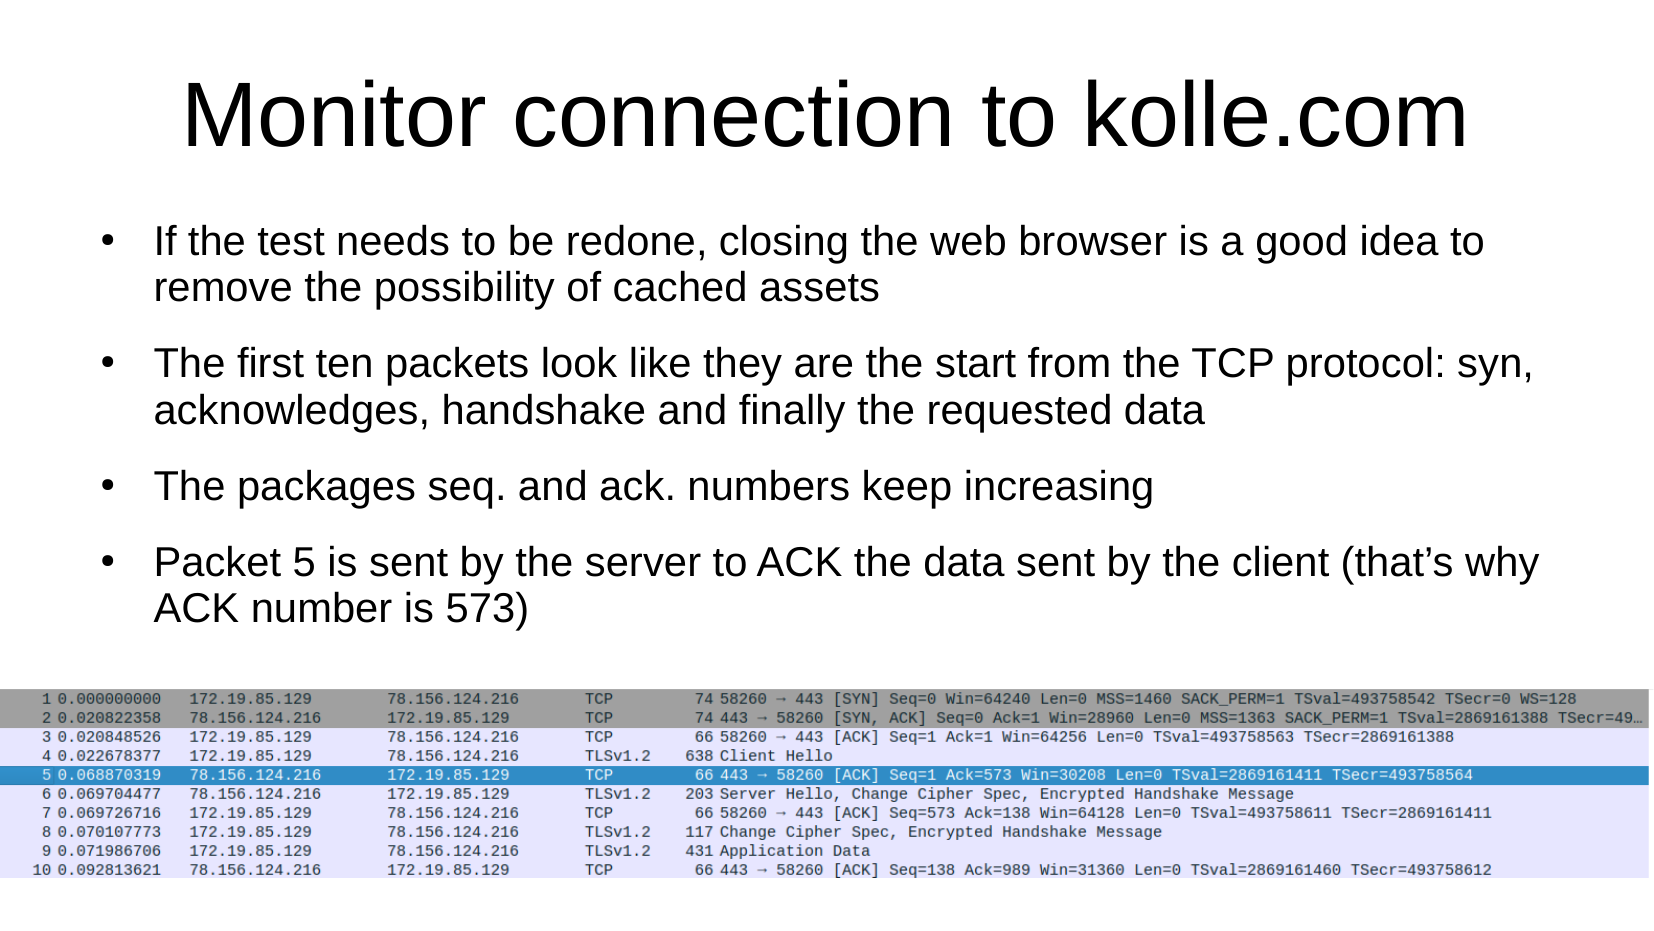

# Monitor connection to kolle.com
If the test needs to be redone, closing the web browser is a good idea to remove the possibility of cached assets
The first ten packets look like they are the start from the TCP protocol: syn, acknowledges, handshake and finally the requested data
The packages seq. and ack. numbers keep increasing
Packet 5 is sent by the server to ACK the data sent by the client (that’s why ACK number is 573)